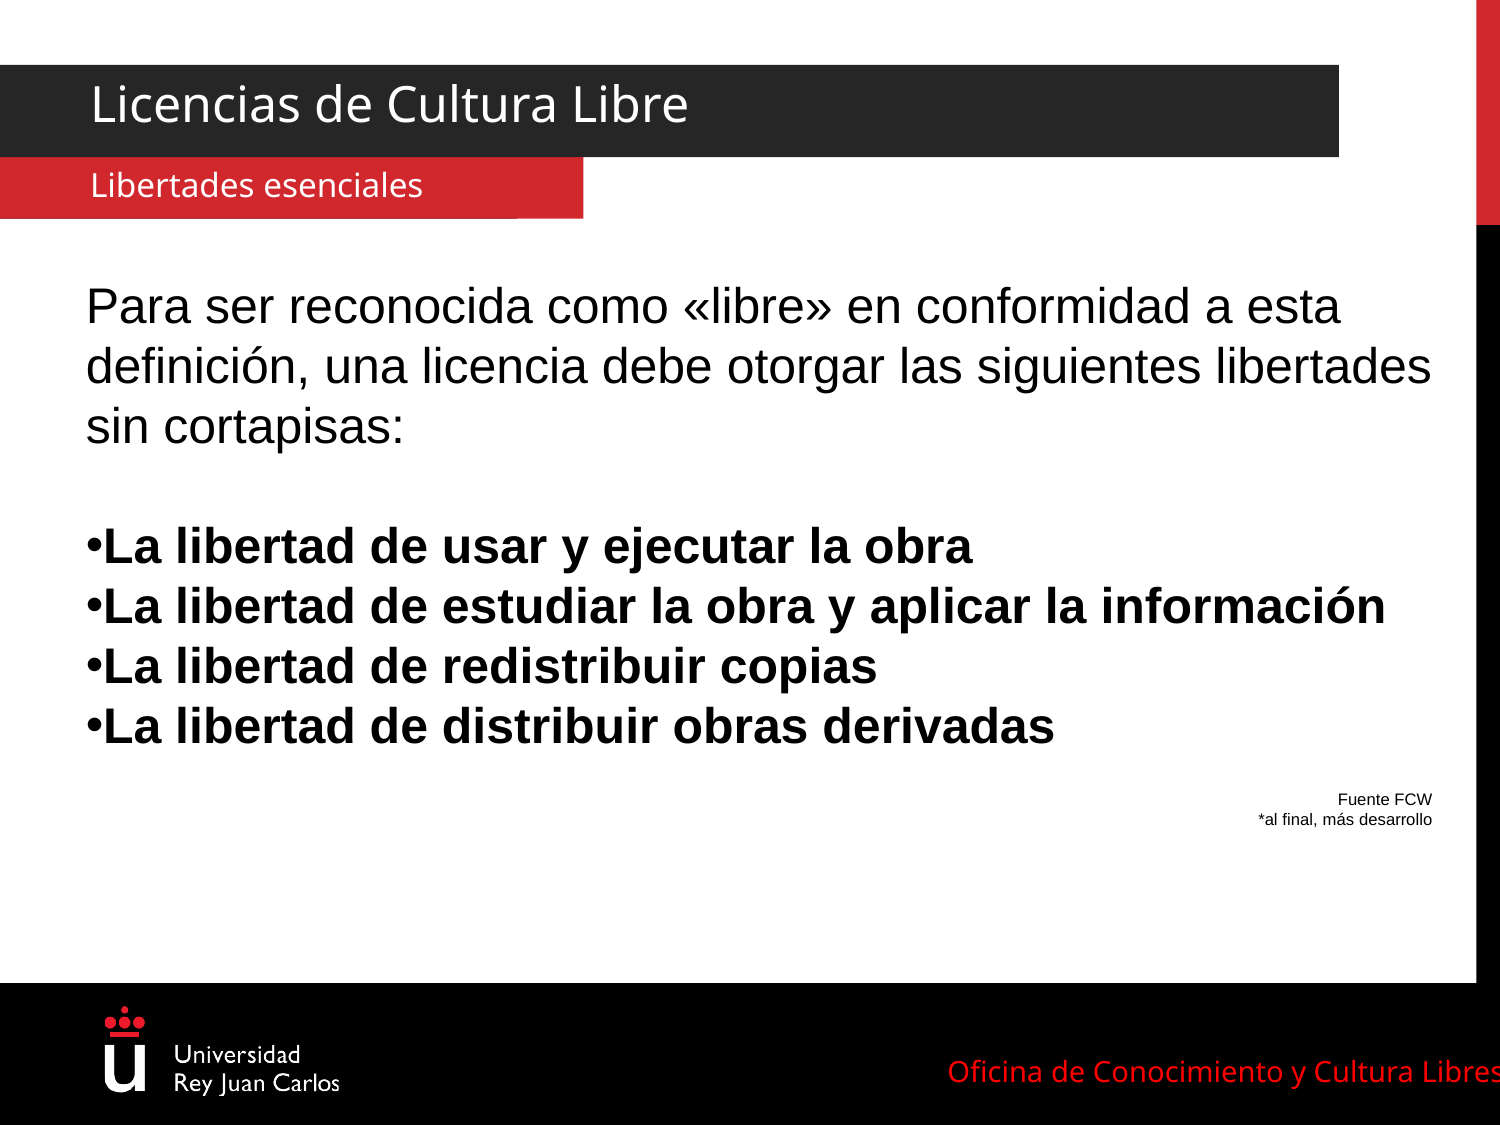

Licencias de Cultura Libre
# 1. CAMPUS DE MÓSTOLES
	Subtítulo 1
	Libertades esenciales
Para ser reconocida como «libre» en conformidad a esta definición, una licencia debe otorgar las siguientes libertades sin cortapisas:
La libertad de usar y ejecutar la obra
La libertad de estudiar la obra y aplicar la información
La libertad de redistribuir copias
La libertad de distribuir obras derivadas
Fuente FCW
*al final, más desarrollo
Oficina de Conocimiento y Cultura Libres